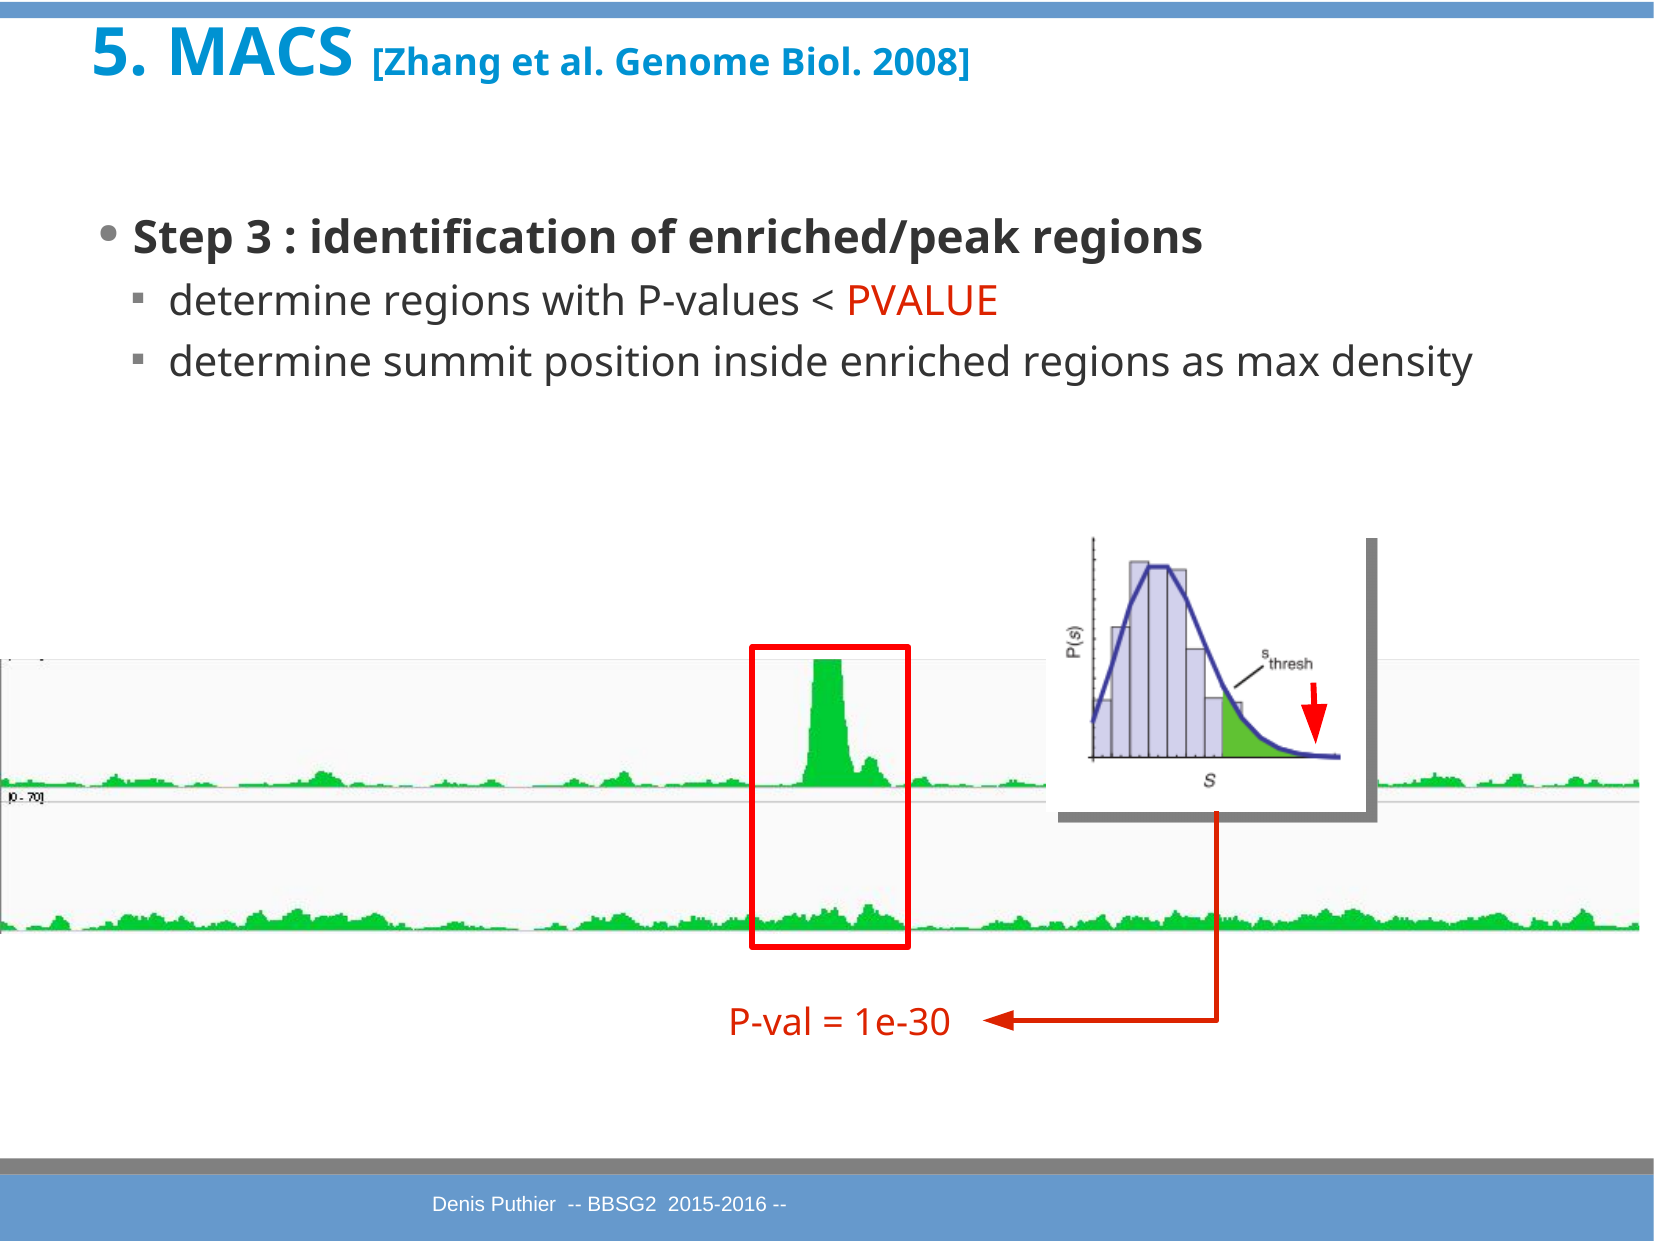

5. MACS [Zhang et al. Genome Biol. 2008]
# Step 3 : identification of enriched/peak regions
determine regions with P-values < PVALUE
determine summit position inside enriched regions as max density
P-val = 1e-30